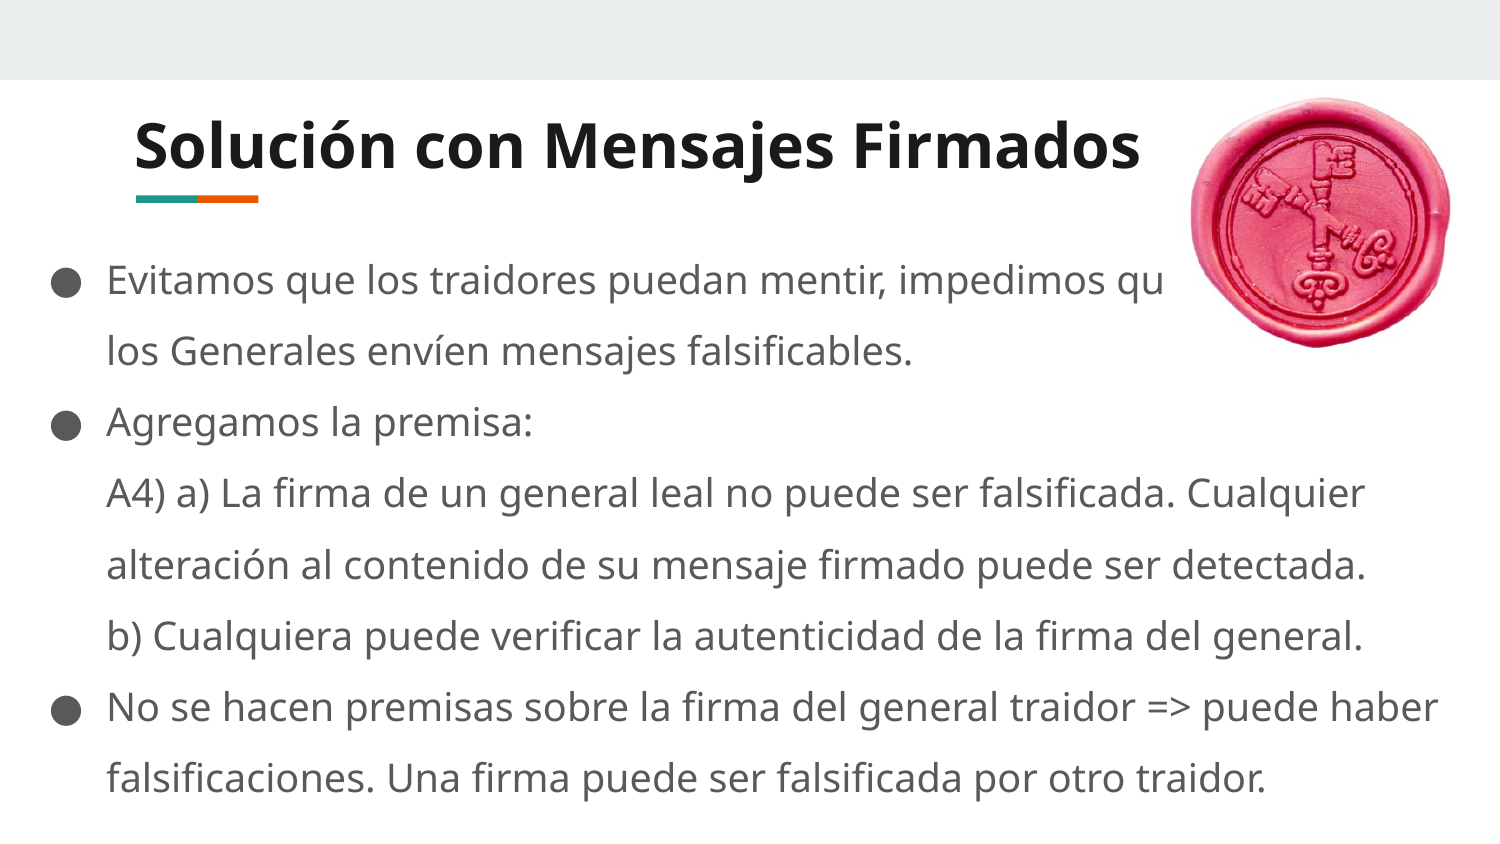

# Solución con Mensajes Firmados
Evitamos que los traidores puedan mentir, impedimos que
los Generales envíen mensajes falsificables.
Agregamos la premisa:
A4) a) La firma de un general leal no puede ser falsificada. Cualquier alteración al contenido de su mensaje firmado puede ser detectada.
b) Cualquiera puede verificar la autenticidad de la firma del general.
No se hacen premisas sobre la firma del general traidor => puede haber falsificaciones. Una firma puede ser falsificada por otro traidor.